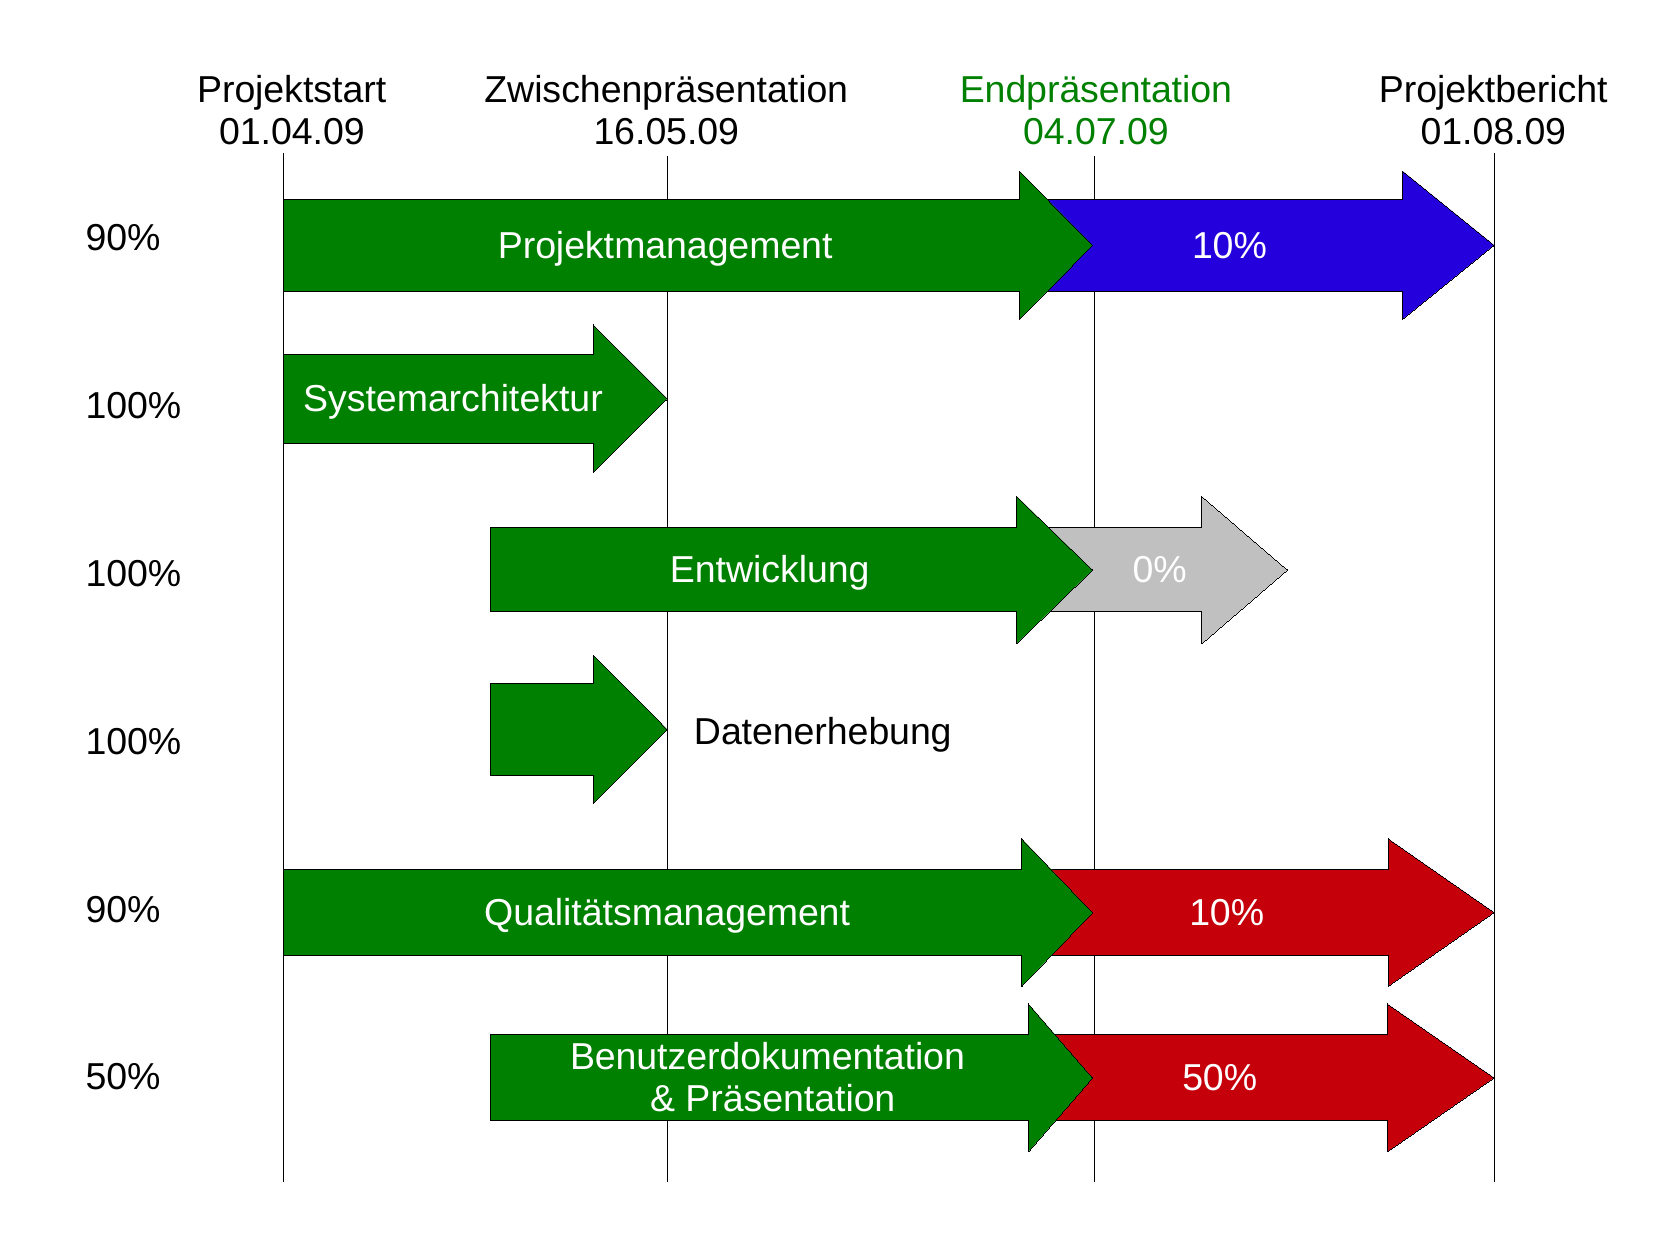

Projektstart
01.04.09
Zwischenpräsentation
16.05.09
Endpräsentation
04.07.09
Projektbericht
01.08.09
										10%
Projektmanagement
90%
100%
100%
100%
90%
50%
Systemarchitektur
								0%
Entwicklung
Datenerhebung
Datenerhebung
										10%
Qualitätsmanagement
							50%
Benutzerdokumentation
& Präsentation